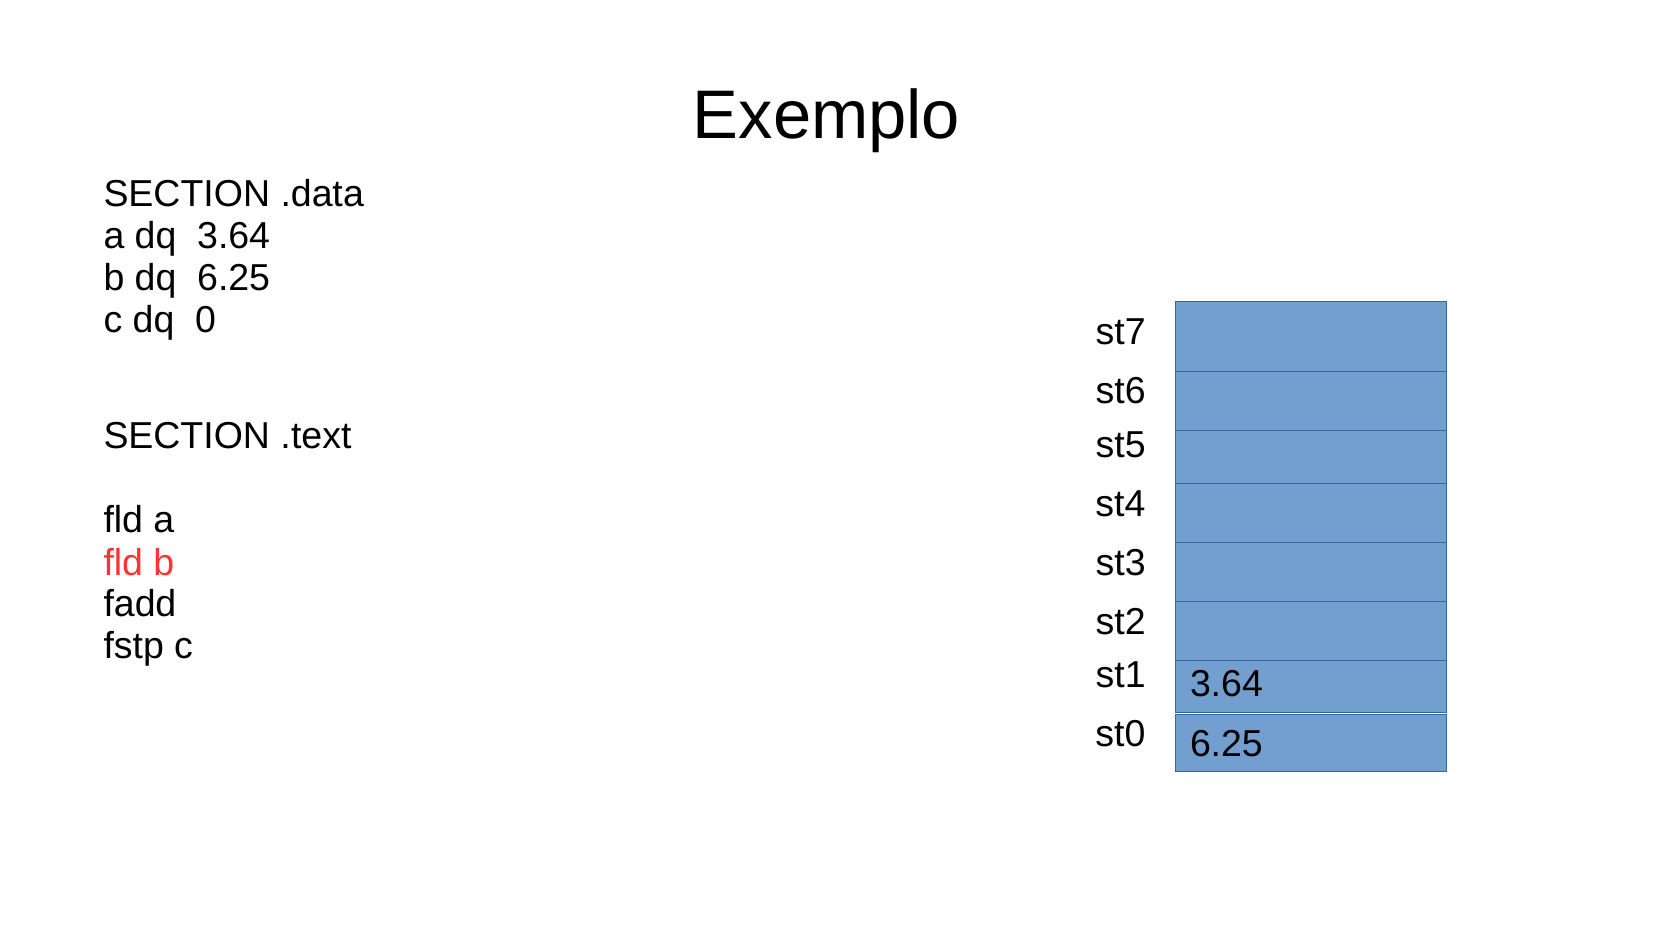

# Exemplo
SECTION .data
a dq 3.64
b dq 6.25
c dq 0
st7
st6
SECTION .text
fld a
fld b
fadd
fstp c
st5
st4
st3
st2
st1
3.64
st0
6.25